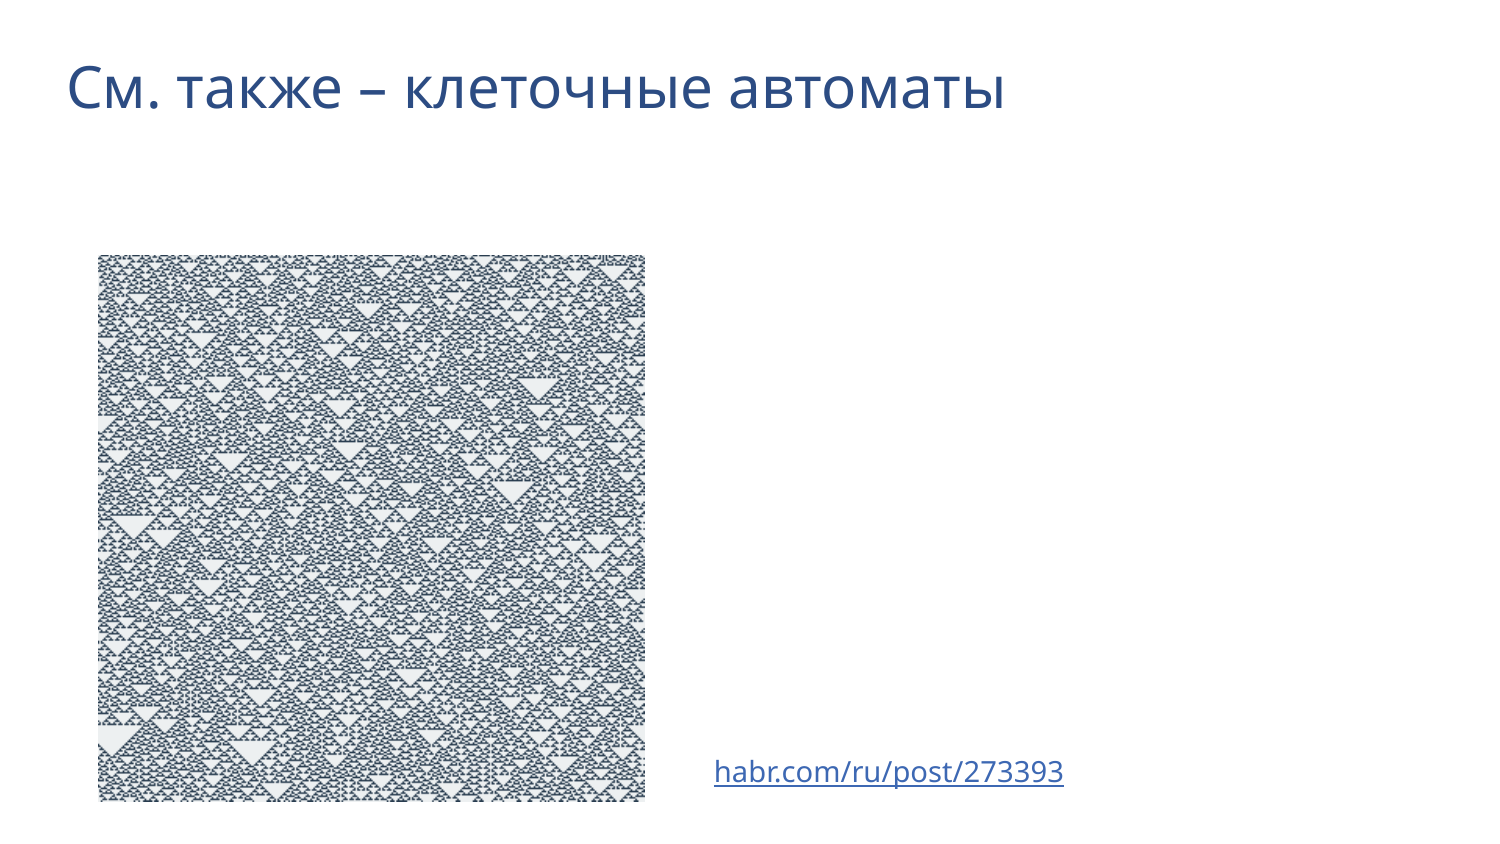

# См. также – клеточные автоматы
habr.com/ru/post/273393